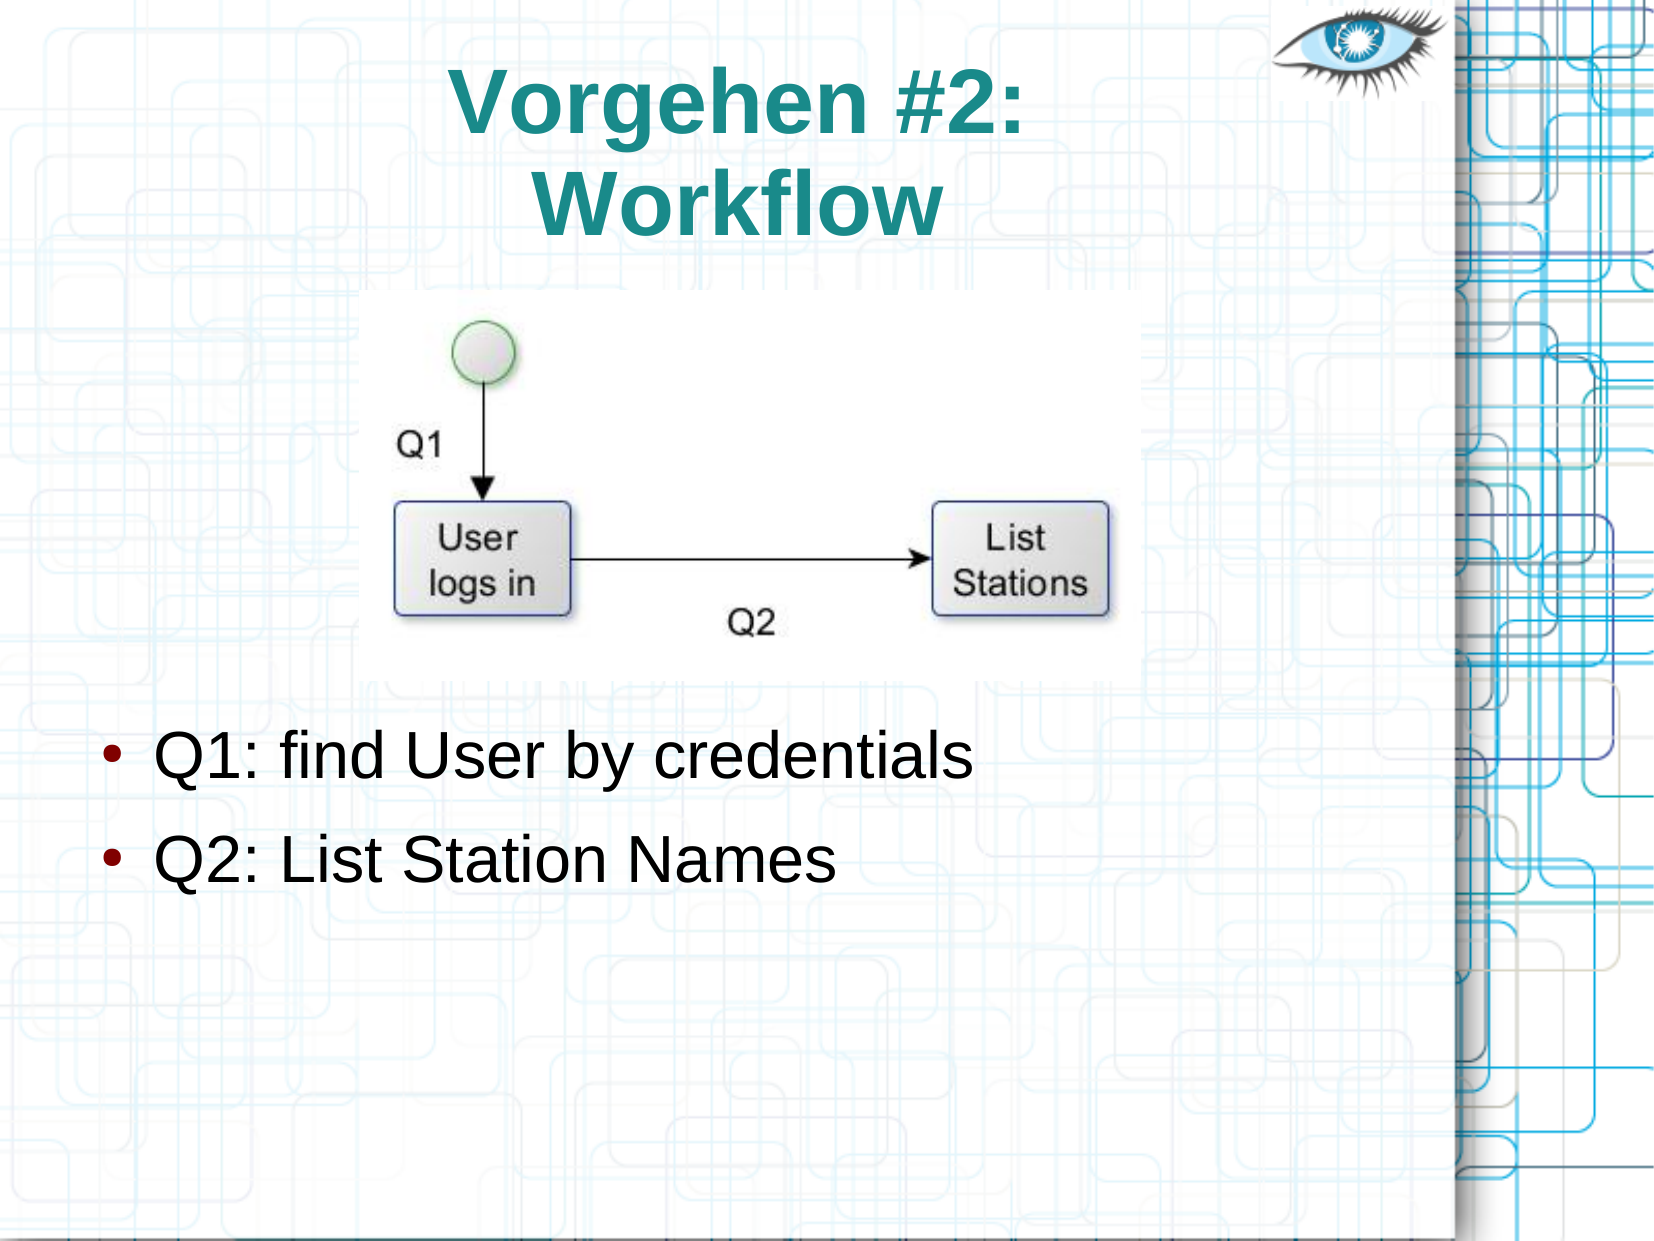

# Vorgehen #2: Workflow
Q1: find User by credentials
Q2: List Station Names